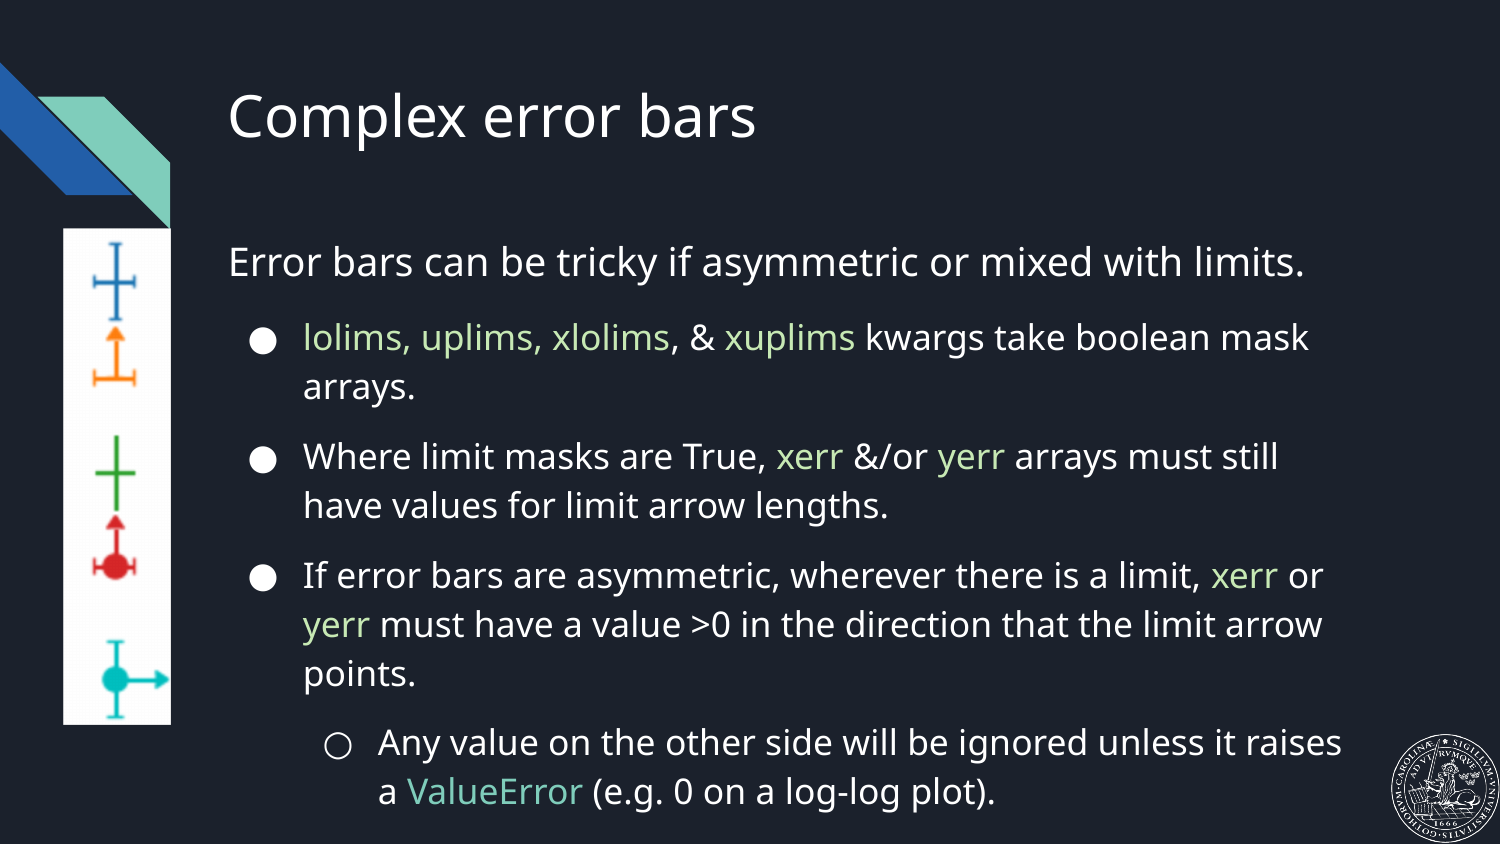

# Complex error bars
Error bars can be tricky if asymmetric or mixed with limits.
lolims, uplims, xlolims, & xuplims kwargs take boolean mask arrays.
Where limit masks are True, xerr &/or yerr arrays must still have values for limit arrow lengths.
If error bars are asymmetric, wherever there is a limit, xerr or yerr must have a value >0 in the direction that the limit arrow points.
Any value on the other side will be ignored unless it raises a ValueError (e.g. 0 on a log-log plot).